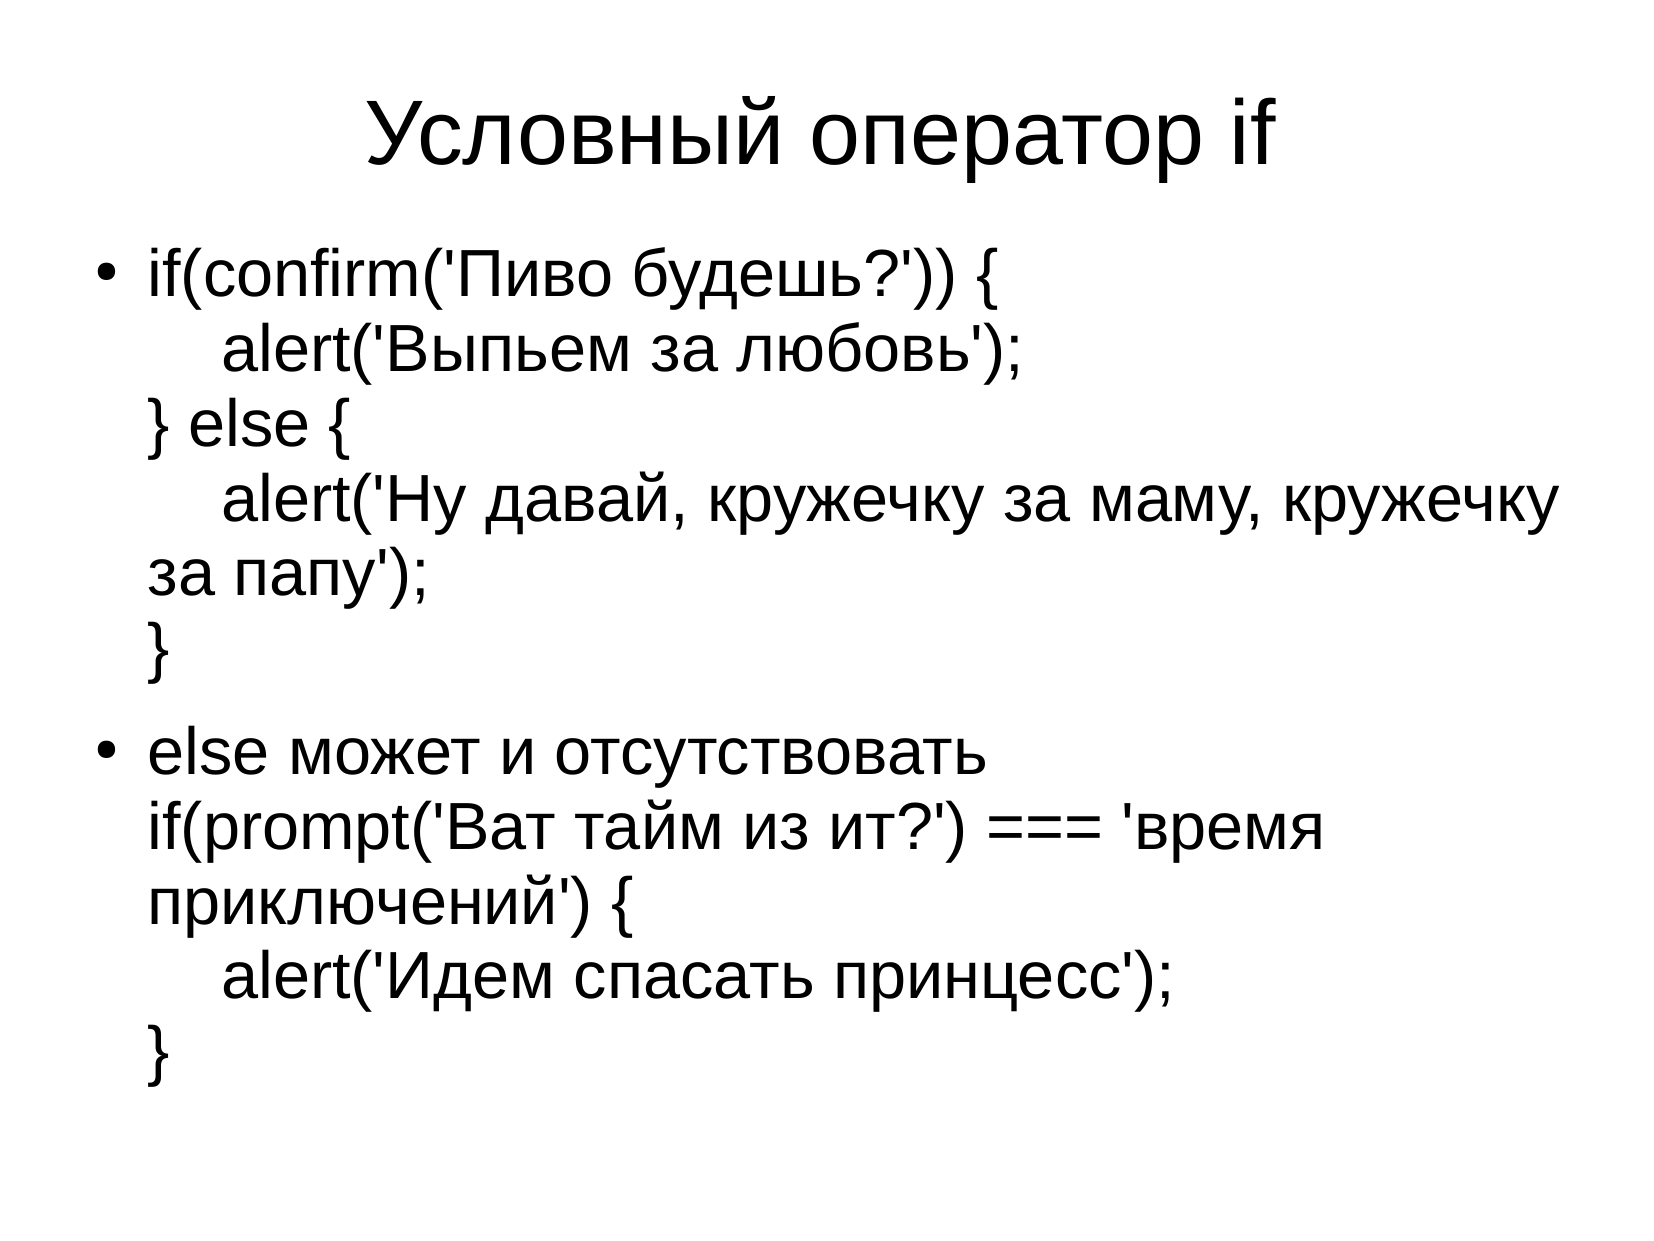

# Условный оператор if
if(confirm('Пиво будешь?')) {
 alert('Выпьем за любовь');
} else {
 alert('Ну давай, кружечку за маму, кружечку за папу');
}
else может и отсутствовать
if(prompt('Ват тайм из ит?') === 'время приключений') {
 alert('Идем спасать принцесс');
}